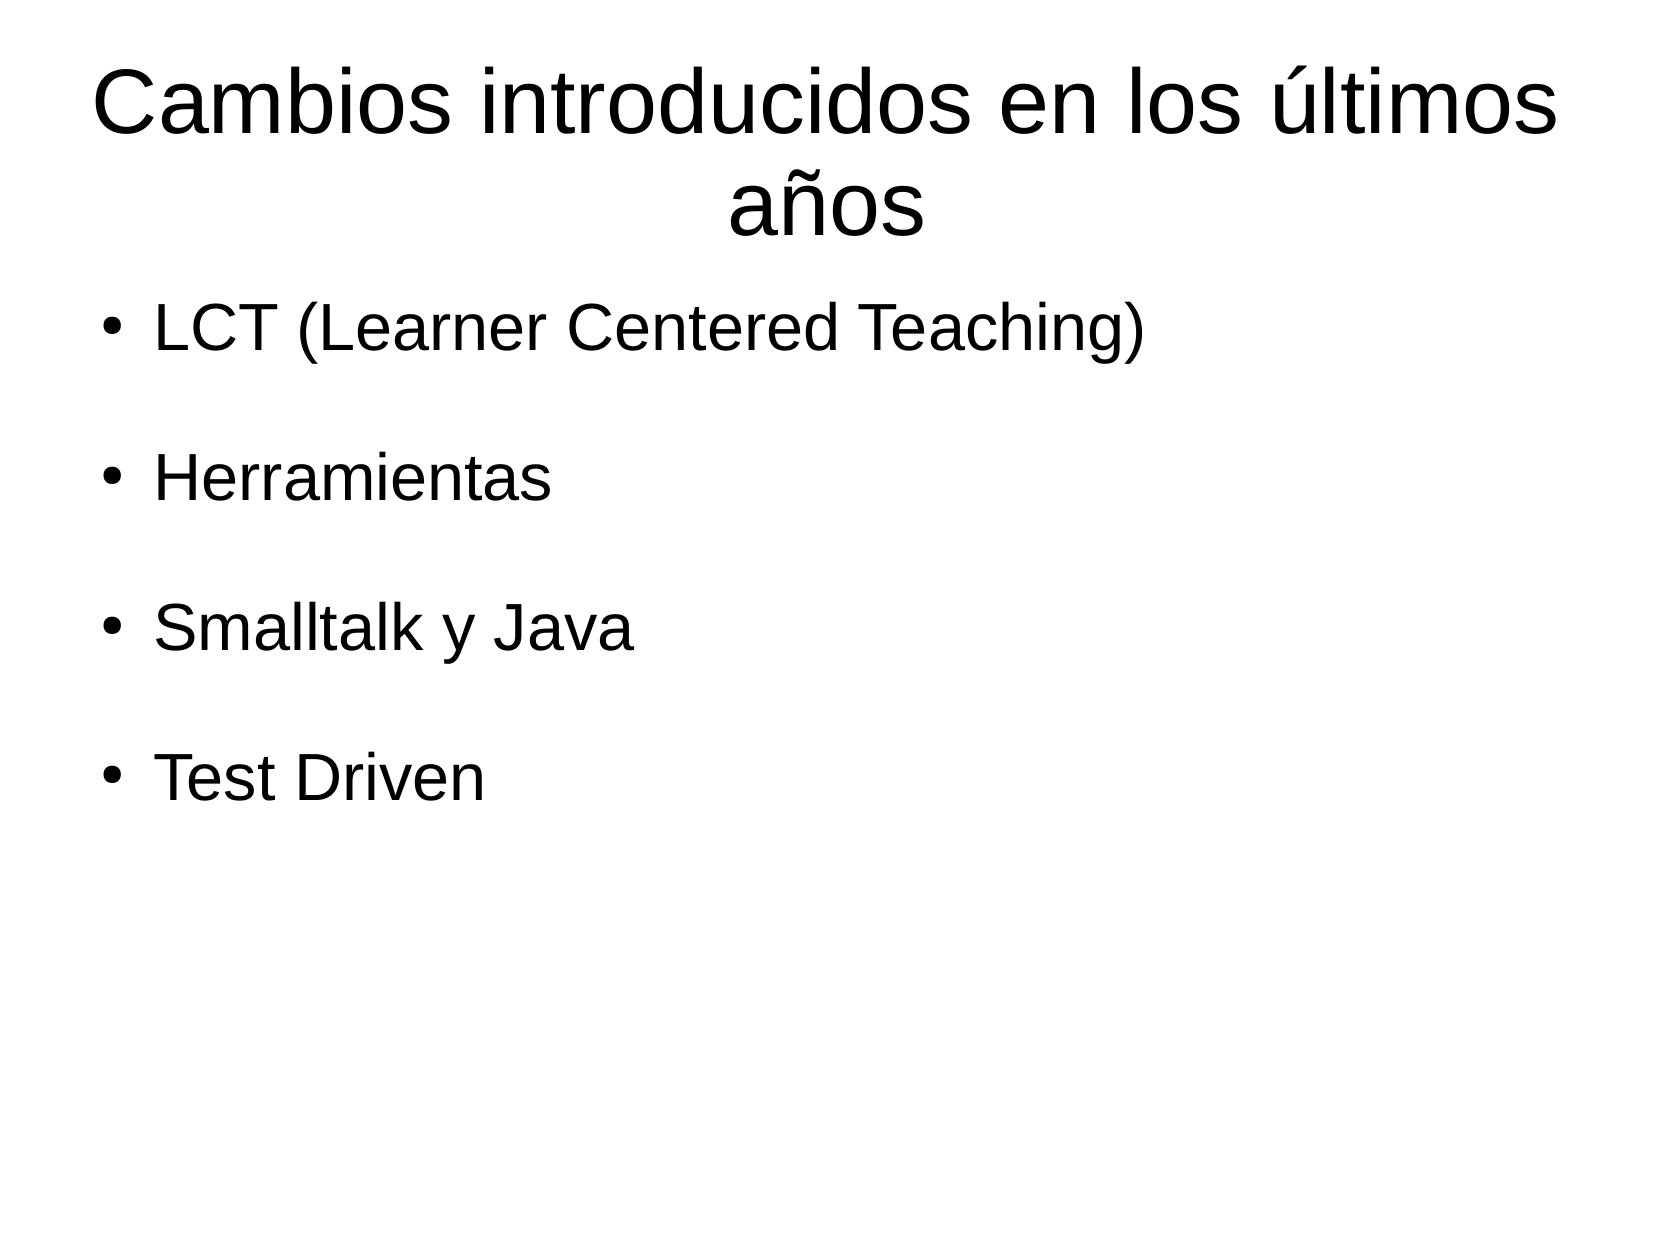

# Cambios introducidos en los últimos años
LCT (Learner Centered Teaching)
Herramientas
Smalltalk y Java
Test Driven